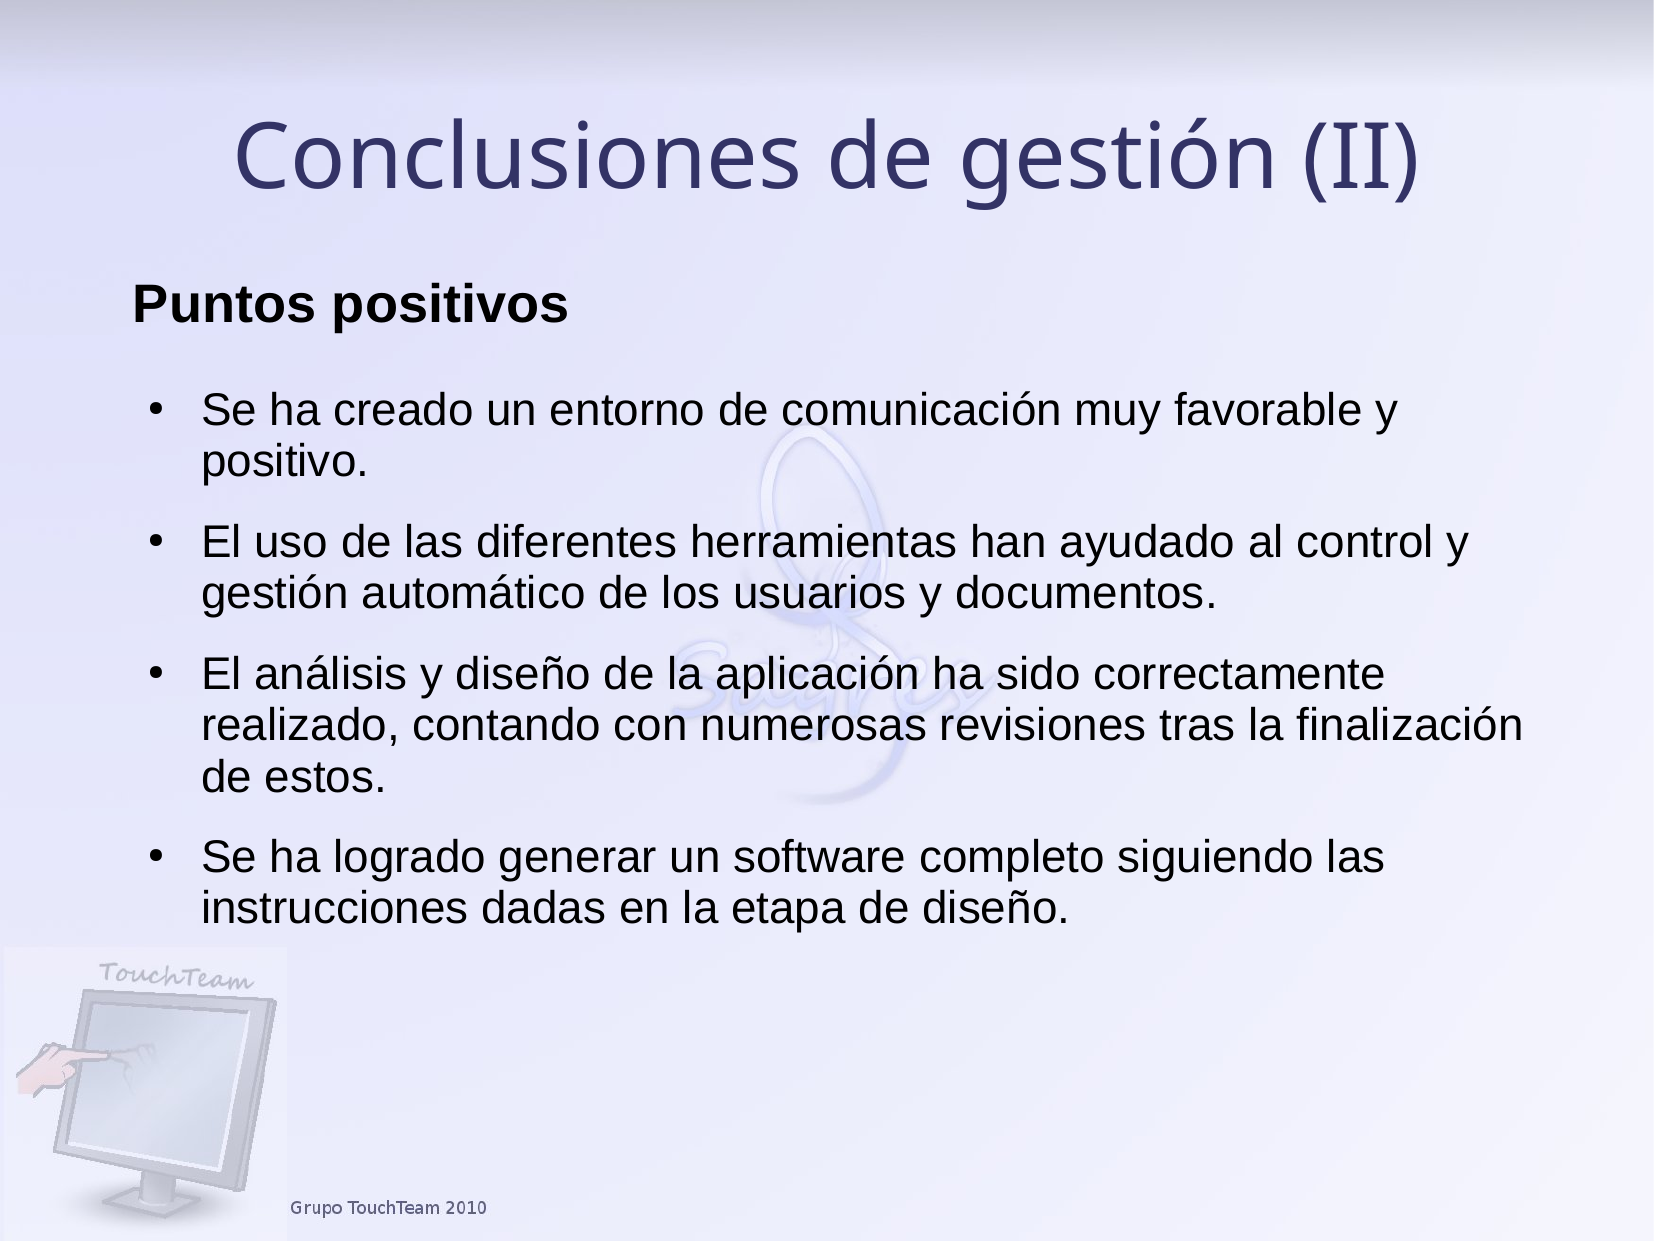

# Conclusiones de gestión (II)
Puntos positivos
Se ha creado un entorno de comunicación muy favorable y positivo.
El uso de las diferentes herramientas han ayudado al control y gestión automático de los usuarios y documentos.
El análisis y diseño de la aplicación ha sido correctamente realizado, contando con numerosas revisiones tras la finalización de estos.
Se ha logrado generar un software completo siguiendo las instrucciones dadas en la etapa de diseño.